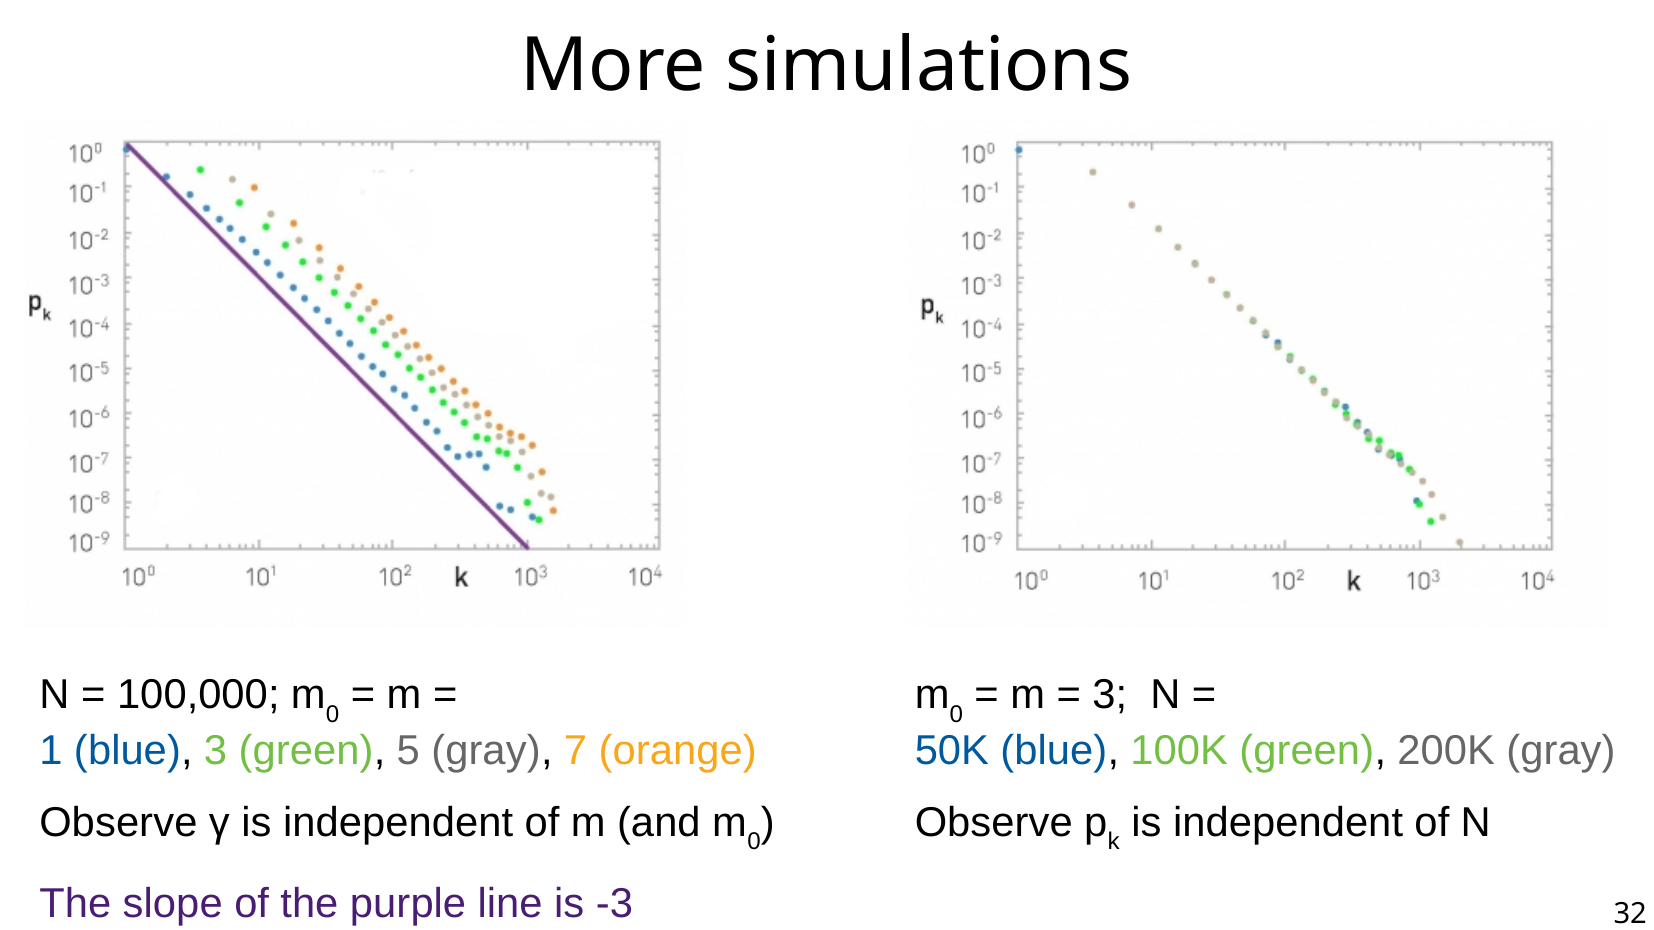

# More simulations
N = 100,000; m0 = m =
1 (blue), 3 (green), 5 (gray), 7 (orange)
Observe γ is independent of m (and m0)
The slope of the purple line is -3
m0 = m = 3; N =
50K (blue), 100K (green), 200K (gray)
Observe pk is independent of N
32